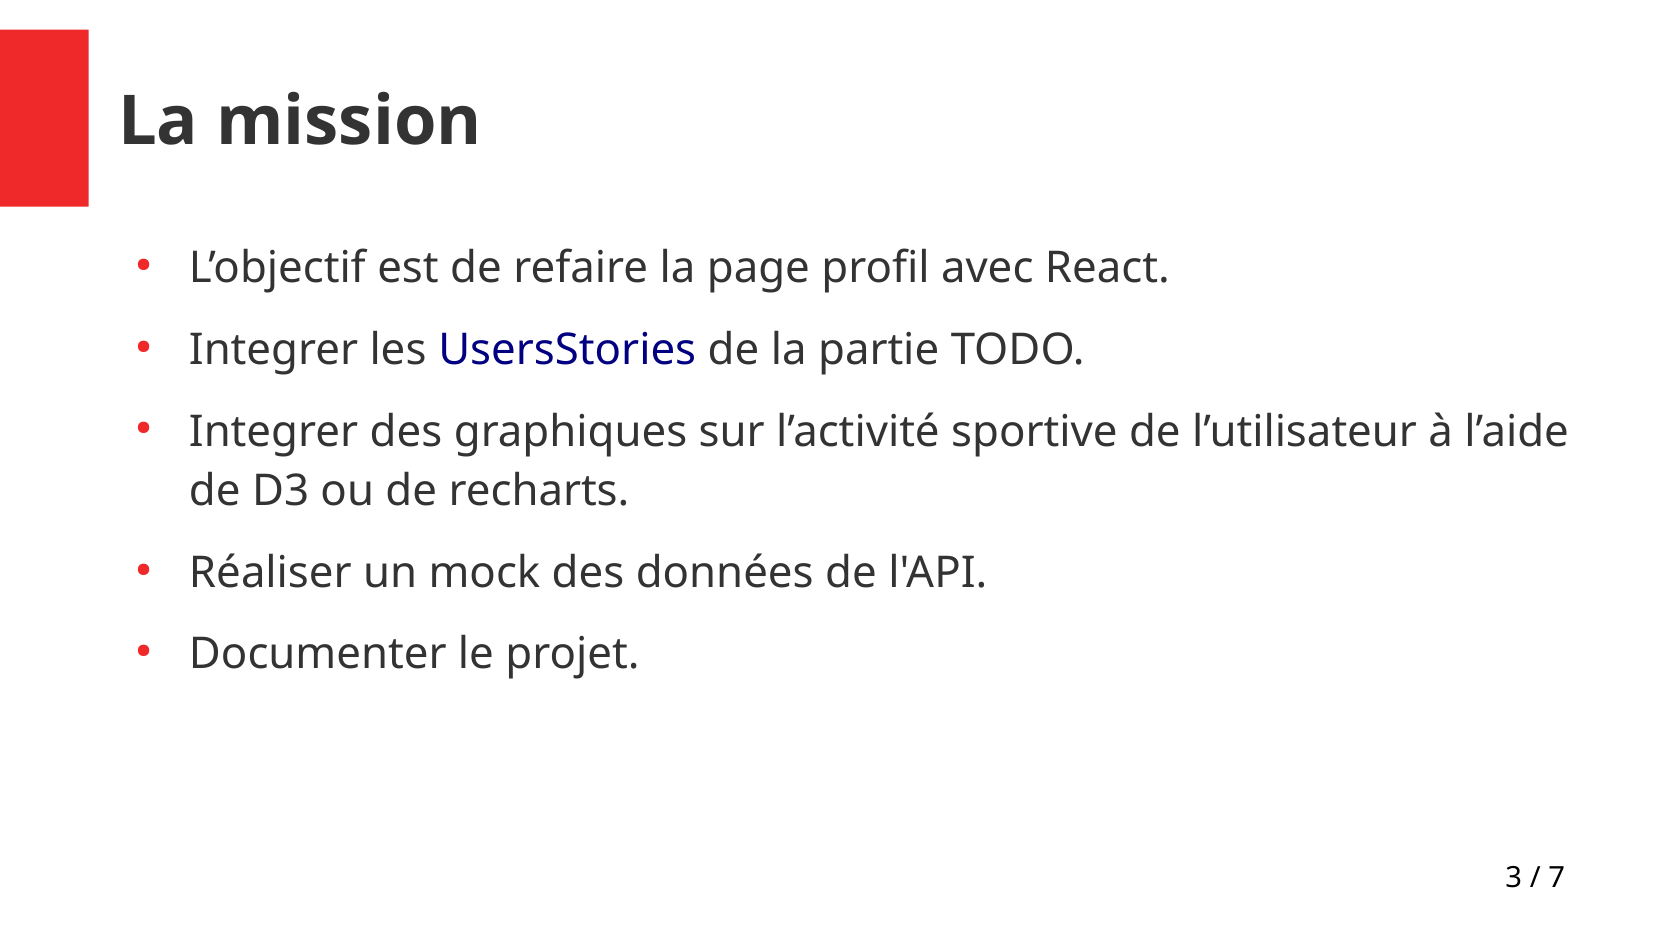

# La mission
L’objectif est de refaire la page profil avec React.
Integrer les UsersStories de la partie TODO.
Integrer des graphiques sur l’activité sportive de l’utilisateur à l’aide de D3 ou de recharts.
Réaliser un mock des données de l'API.
Documenter le projet.
3